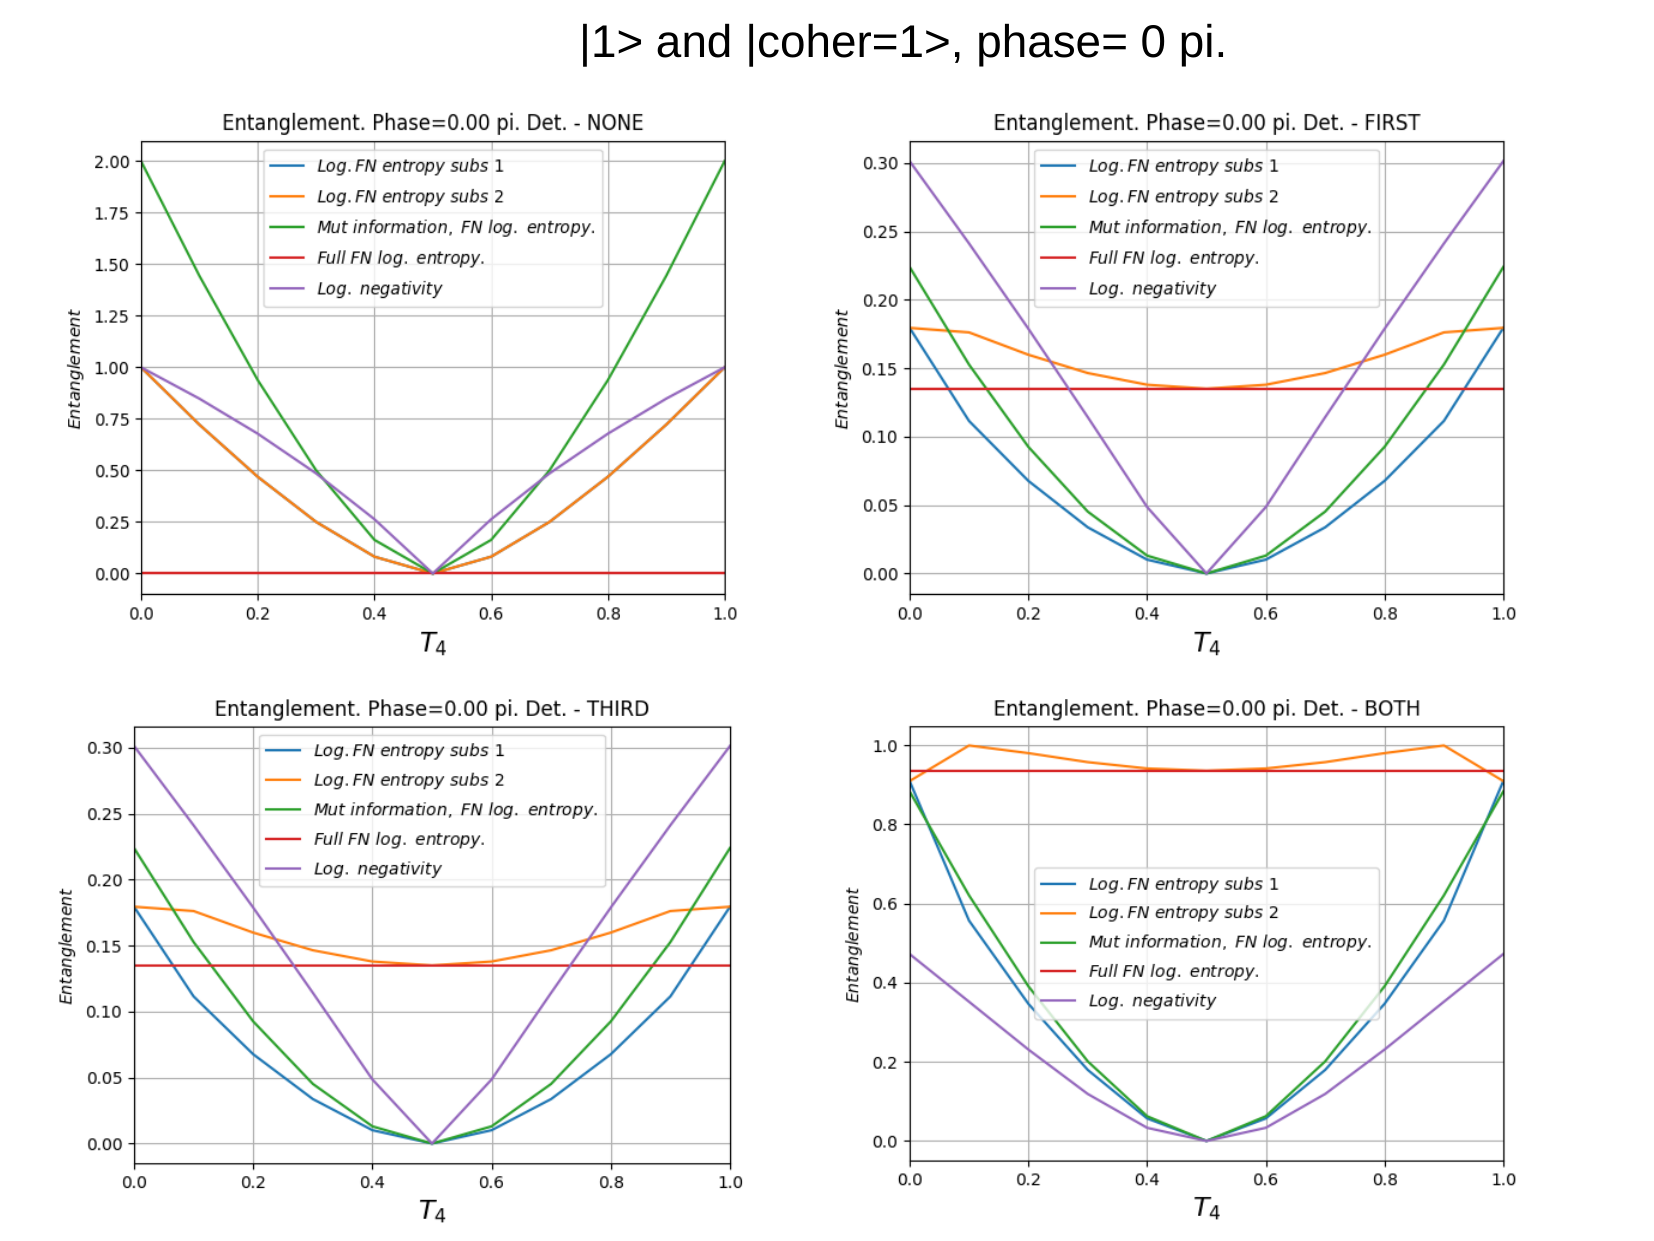

# |1> and |coher=1>, phase= 0 pi.